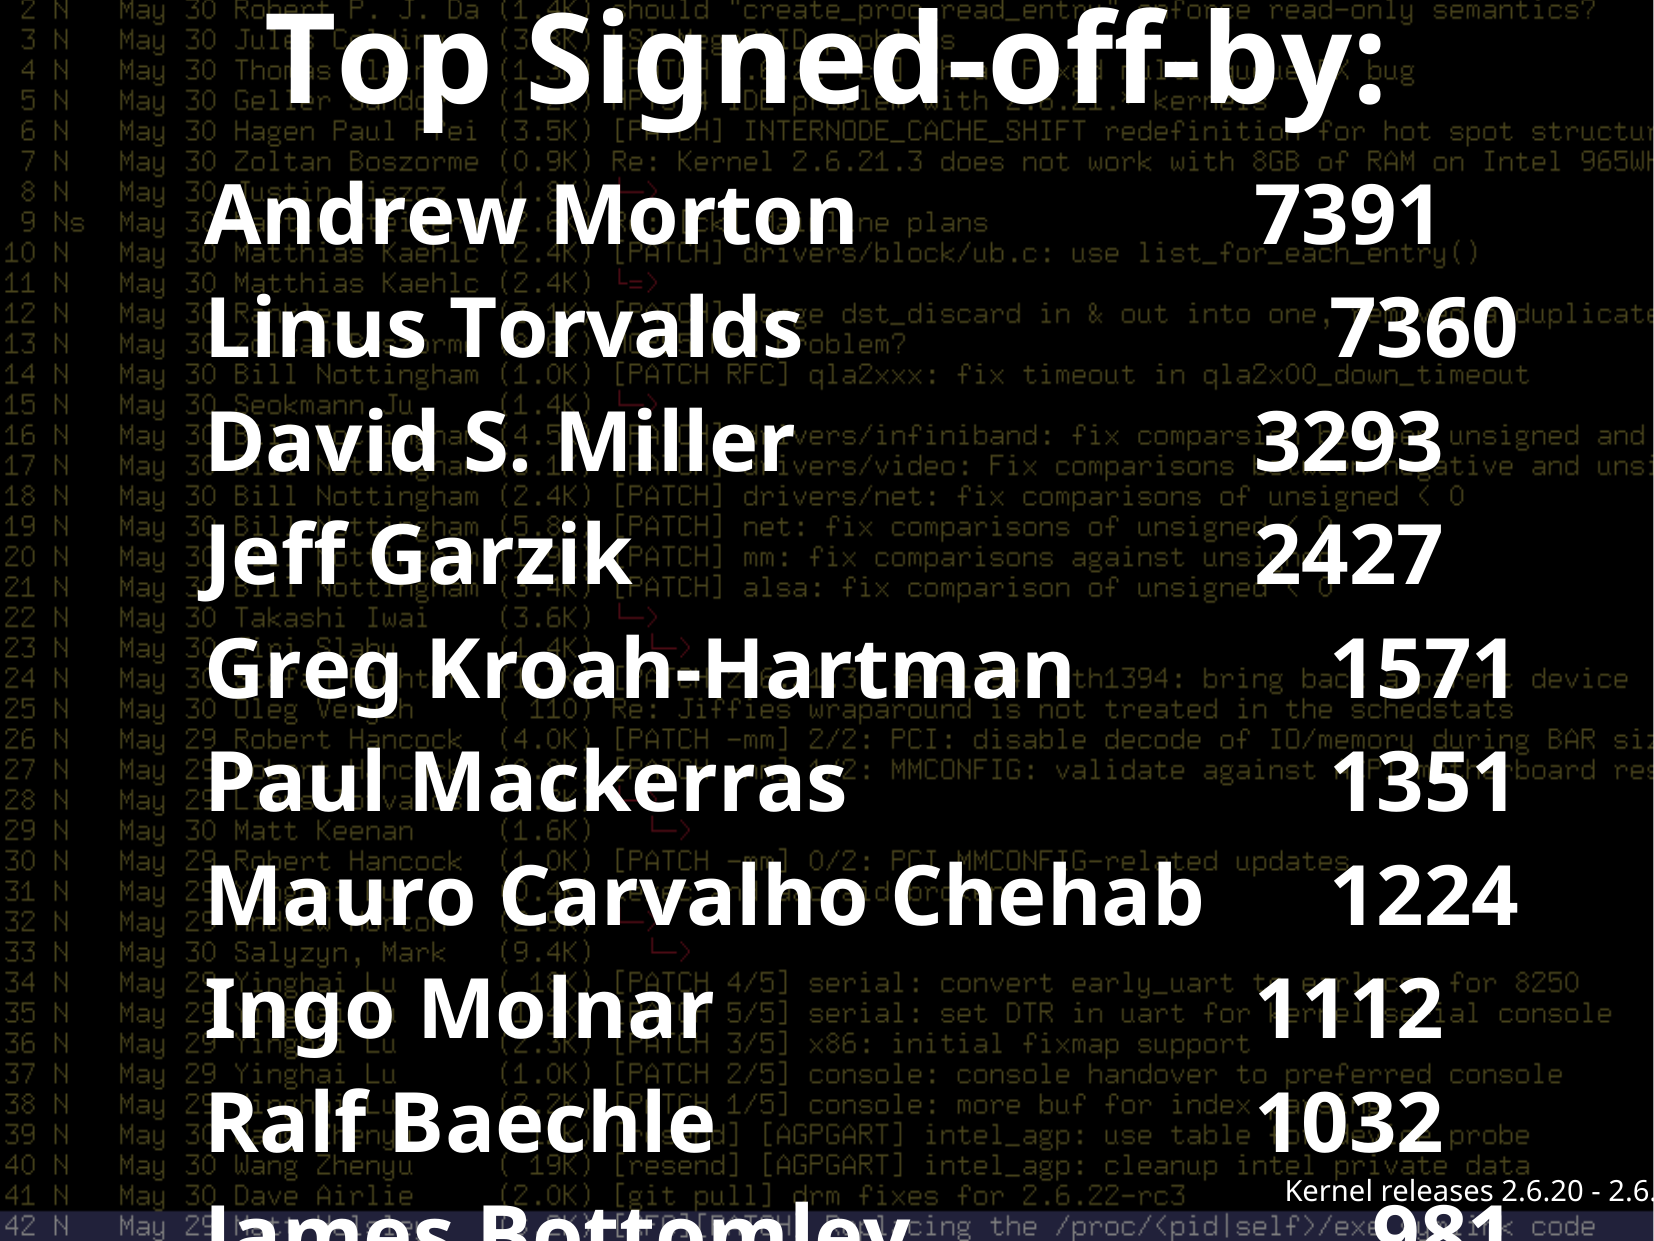

Top Signed-off-by:
Andrew Morton						7391
Linus Torvalds							7360
David S. Miller							3293
Jeff Garzik									2427
Greg Kroah-Hartman				1571
Paul Mackerras							1351
Mauro Carvalho Chehab		1224
Ingo Molnar								1112
Ralf Baechle								1032
James Bottomley						 981
Kernel releases 2.6.20 - 2.6.24